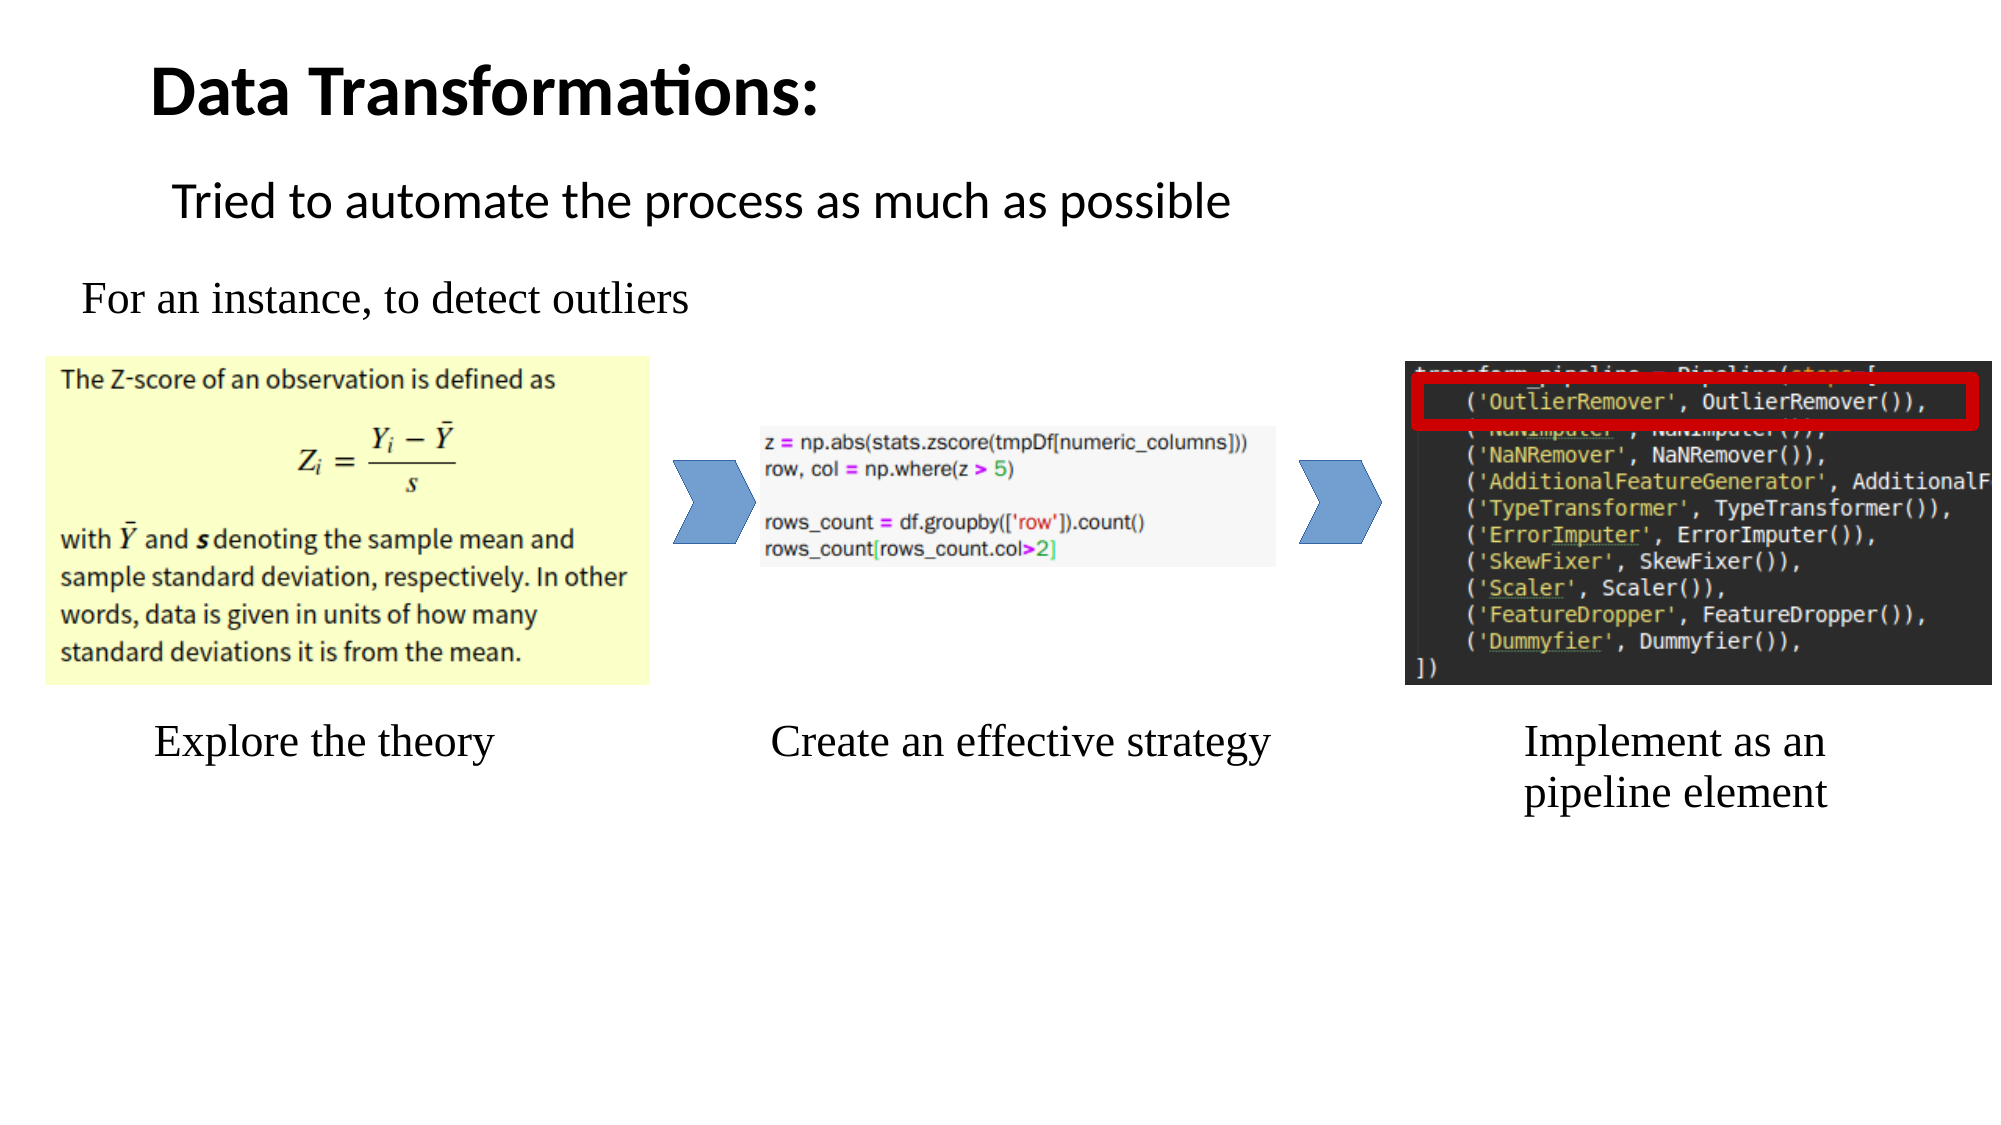

Data Transformations:
Tried to automate the process as much as possible
For an instance, to detect outliers
Explore the theory
Create an effective strategy
Implement as an pipeline element